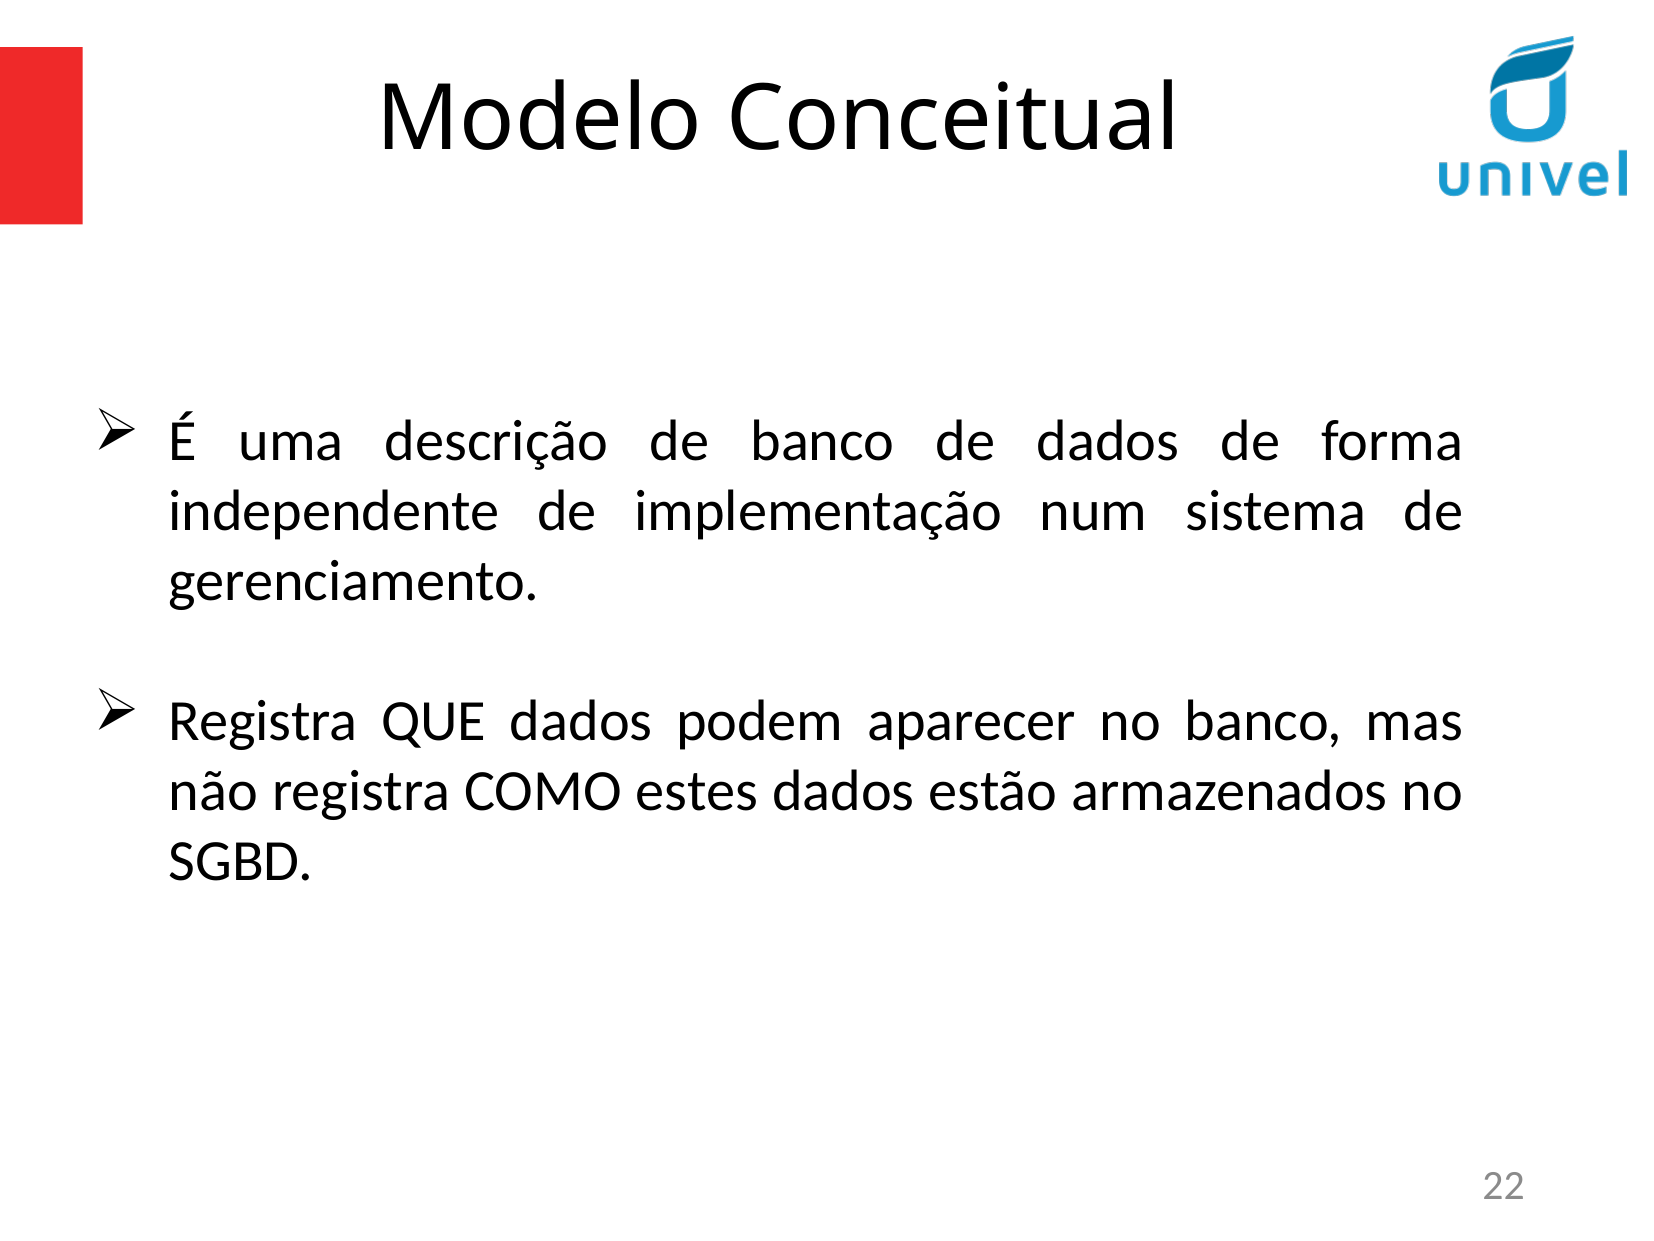

# Modelo Conceitual
É uma descrição de banco de dados de forma independente de implementação num sistema de gerenciamento.
Registra QUE dados podem aparecer no banco, mas não registra COMO estes dados estão armazenados no SGBD.